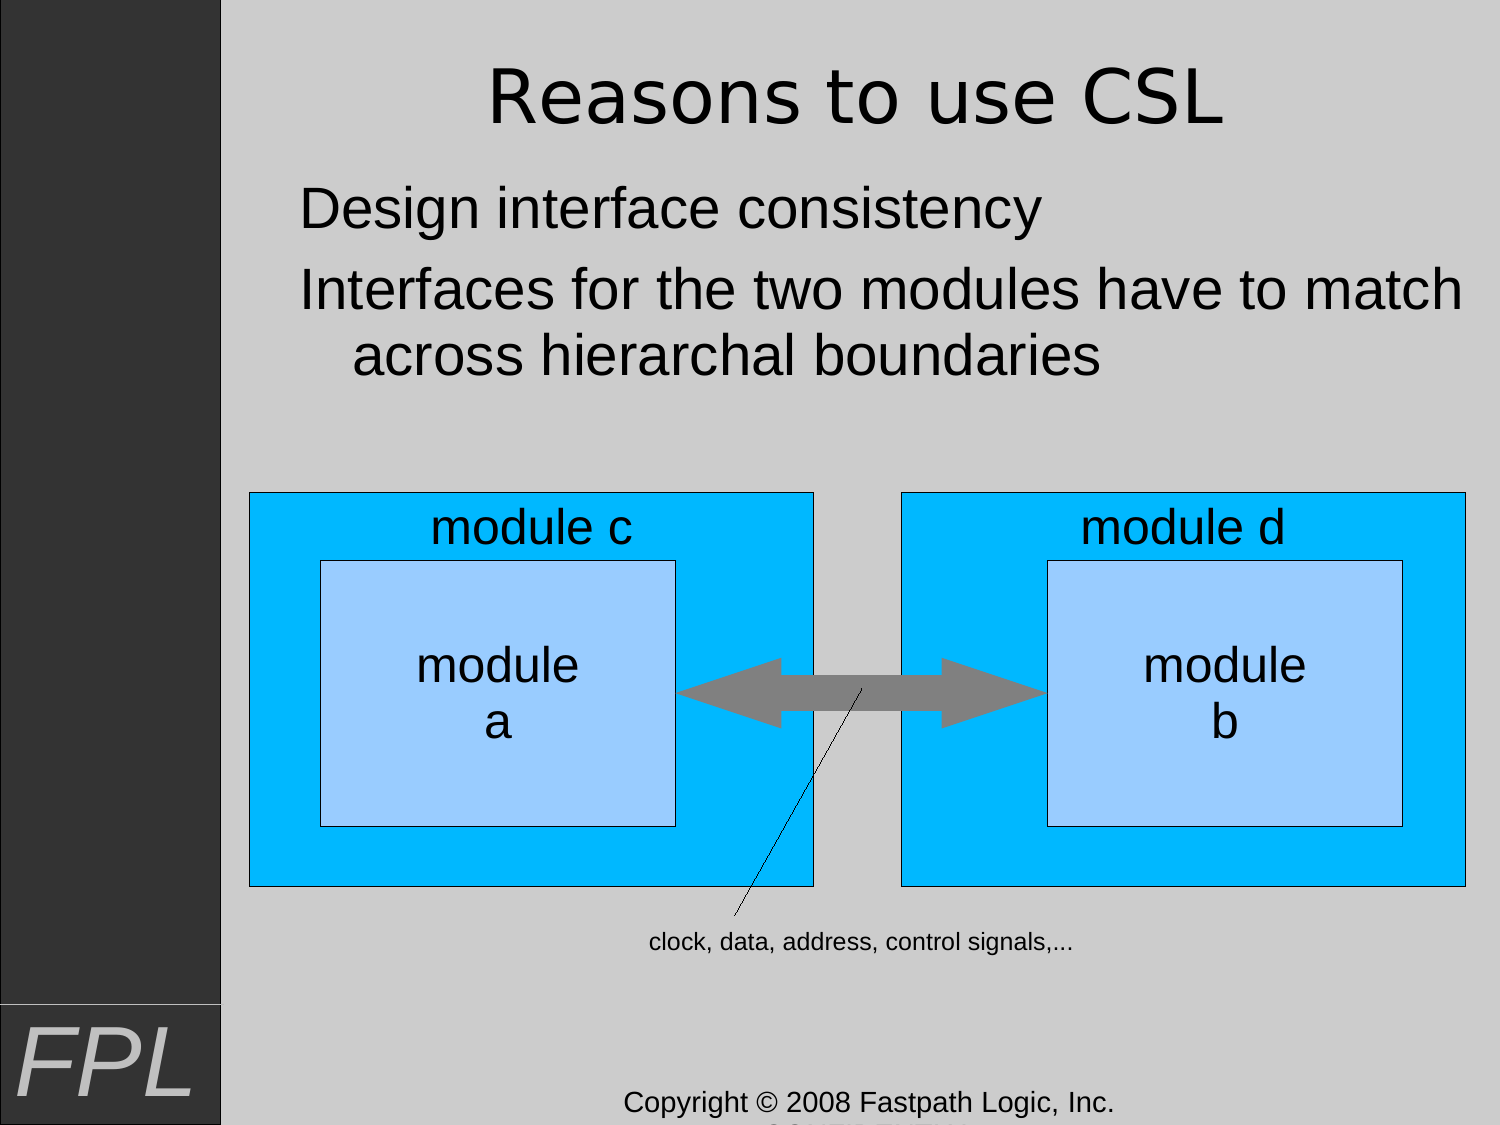

# Reasons to use CSL
Design interface consistency
Interfaces for the two modules have to match across hierarchal boundaries
module c
module d
module
a
module
b
clock, data, address, control signals,...